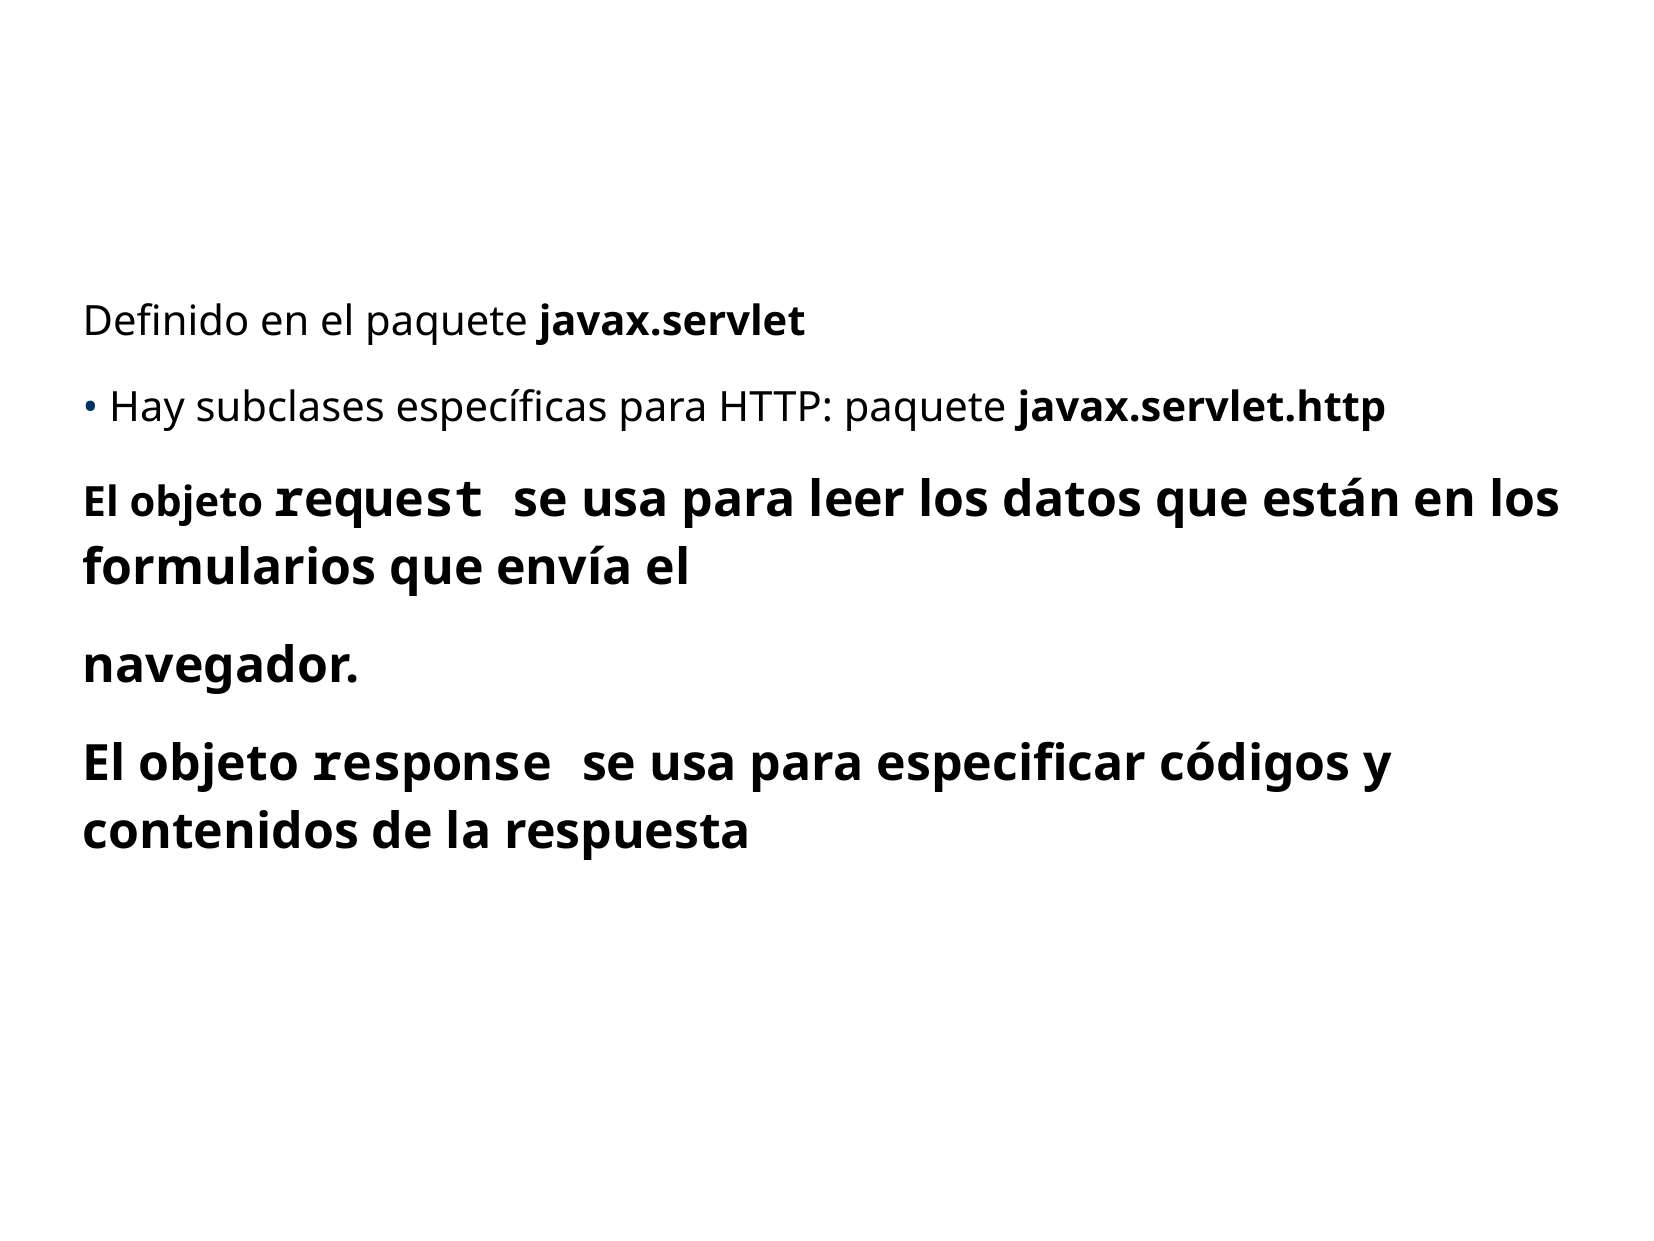

#
Definido en el paquete javax.servlet
• Hay subclases específicas para HTTP: paquete javax.servlet.http
El objeto request se usa para leer los datos que están en los formularios que envía el
navegador.
El objeto response se usa para especificar códigos y contenidos de la respuesta